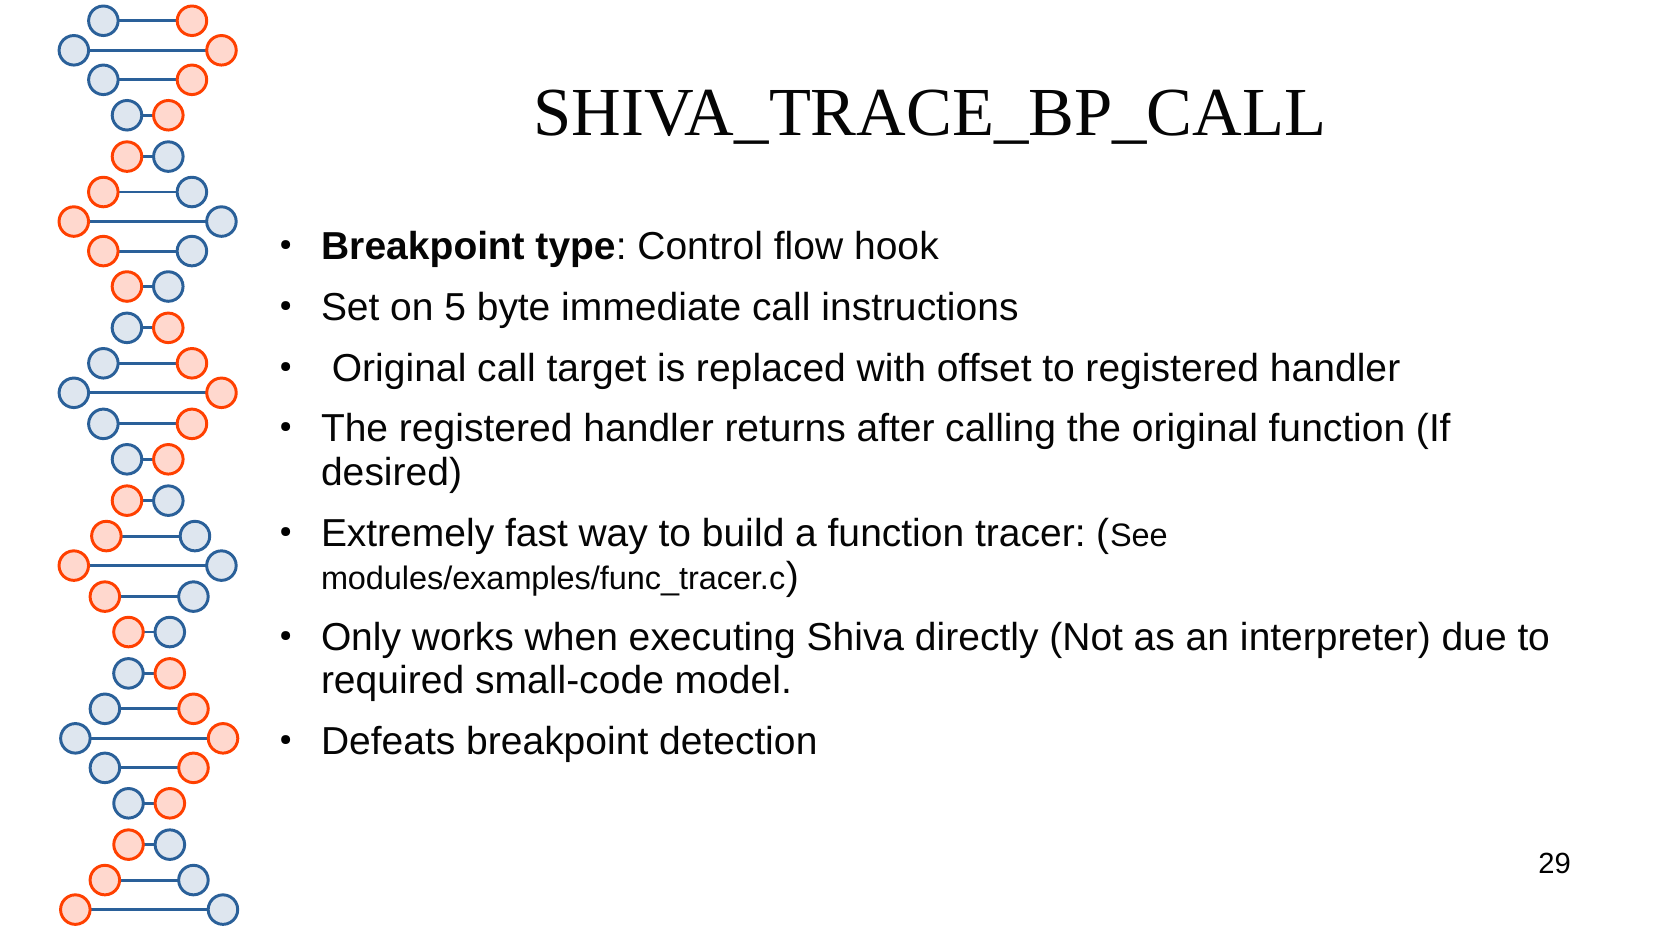

# SHIVA_TRACE_BP_CALL
Breakpoint type: Control flow hook
Set on 5 byte immediate call instructions
 Original call target is replaced with offset to registered handler
The registered handler returns after calling the original function (If desired)
Extremely fast way to build a function tracer: (See modules/examples/func_tracer.c)
Only works when executing Shiva directly (Not as an interpreter) due to required small-code model.
Defeats breakpoint detection
29